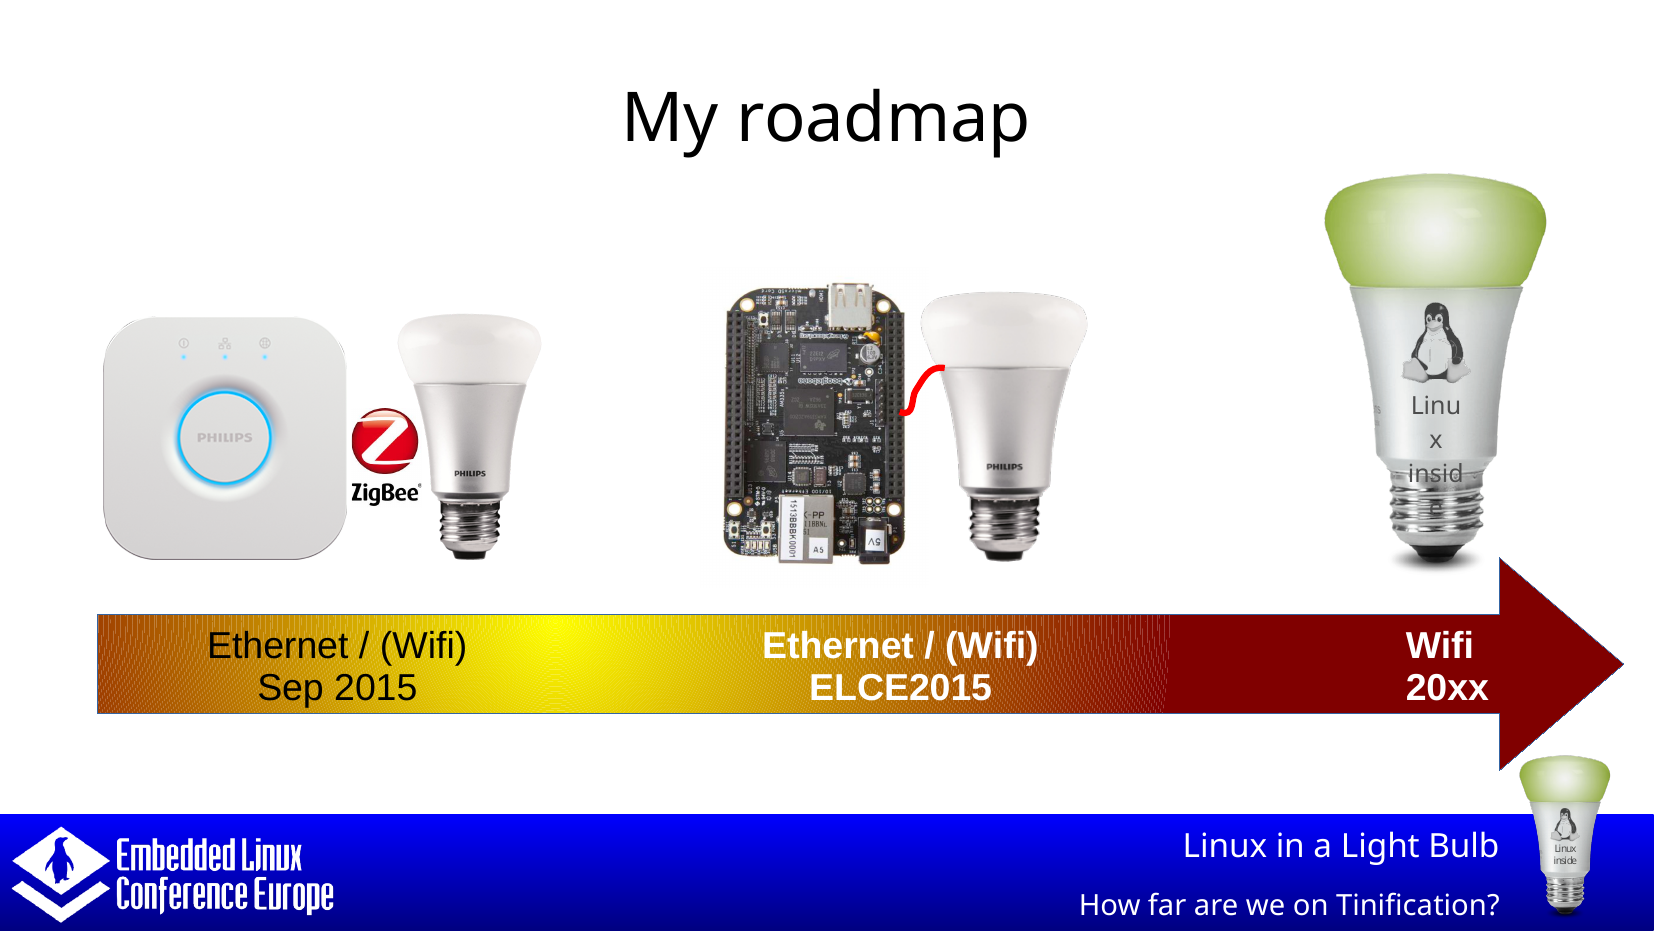

# My roadmap
Linux
inside
Ethernet / (Wifi)
Sep 2015
Ethernet / (Wifi)
ELCE2015
Wifi
20xx
Linux in a Light Bulb